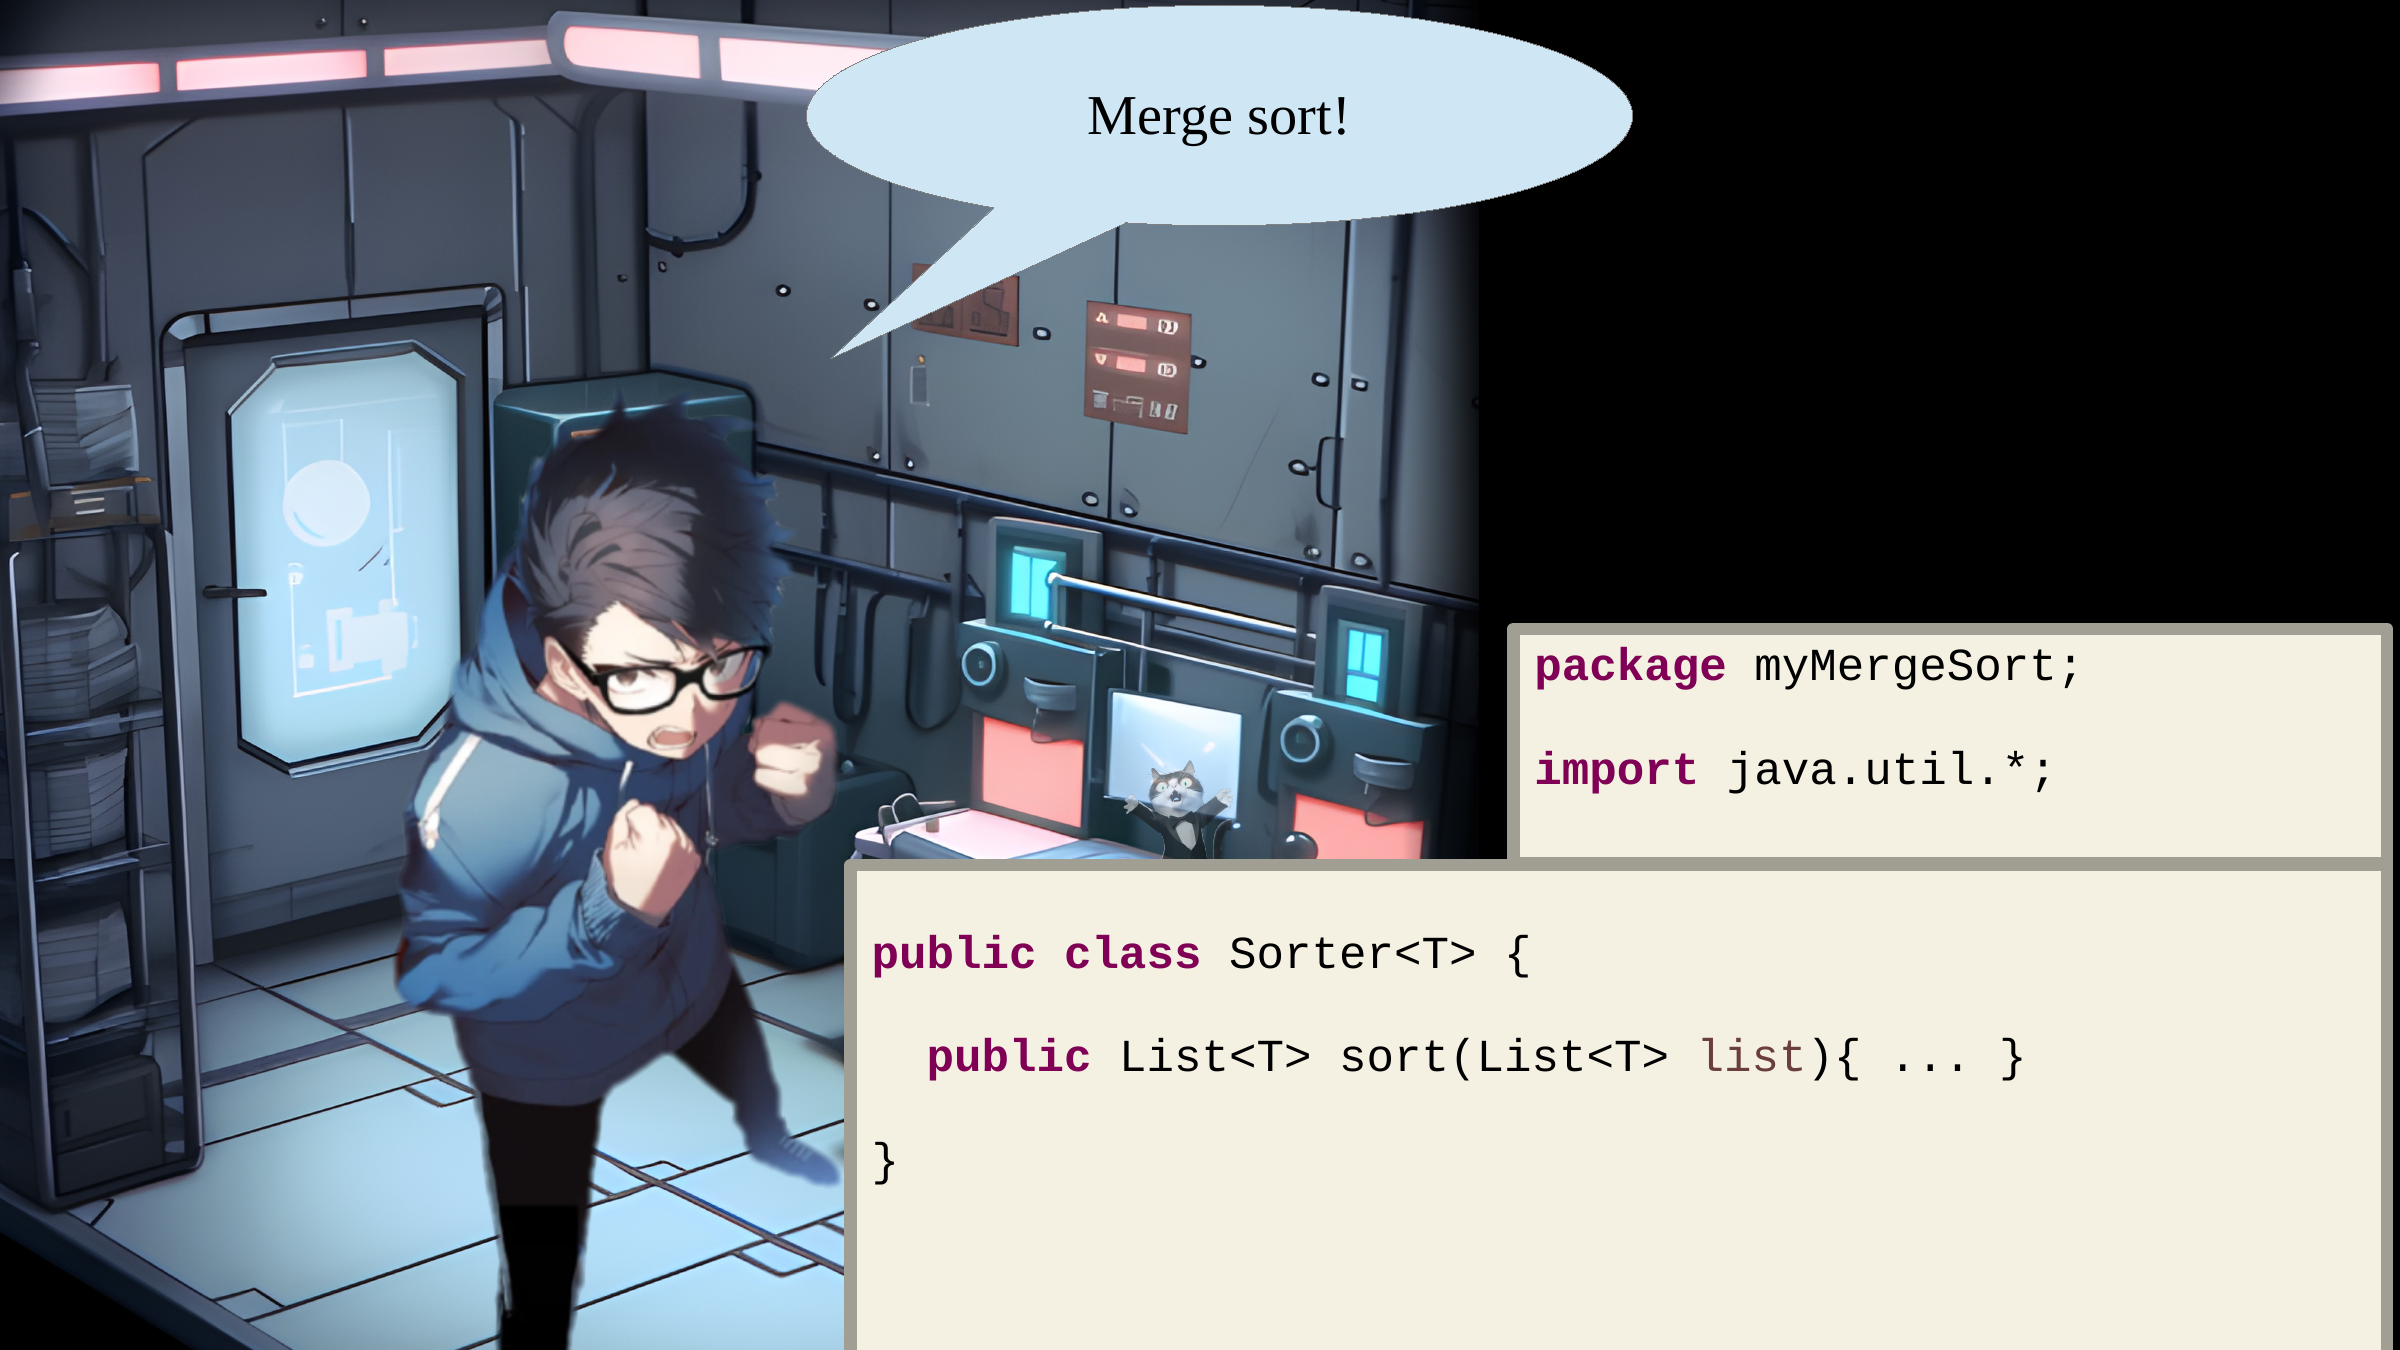

Merge sort!
package myMergeSort;
import java.util.*;
public class Sorter<T> {
 public List<T> sort(List<T> list){ ... }
}